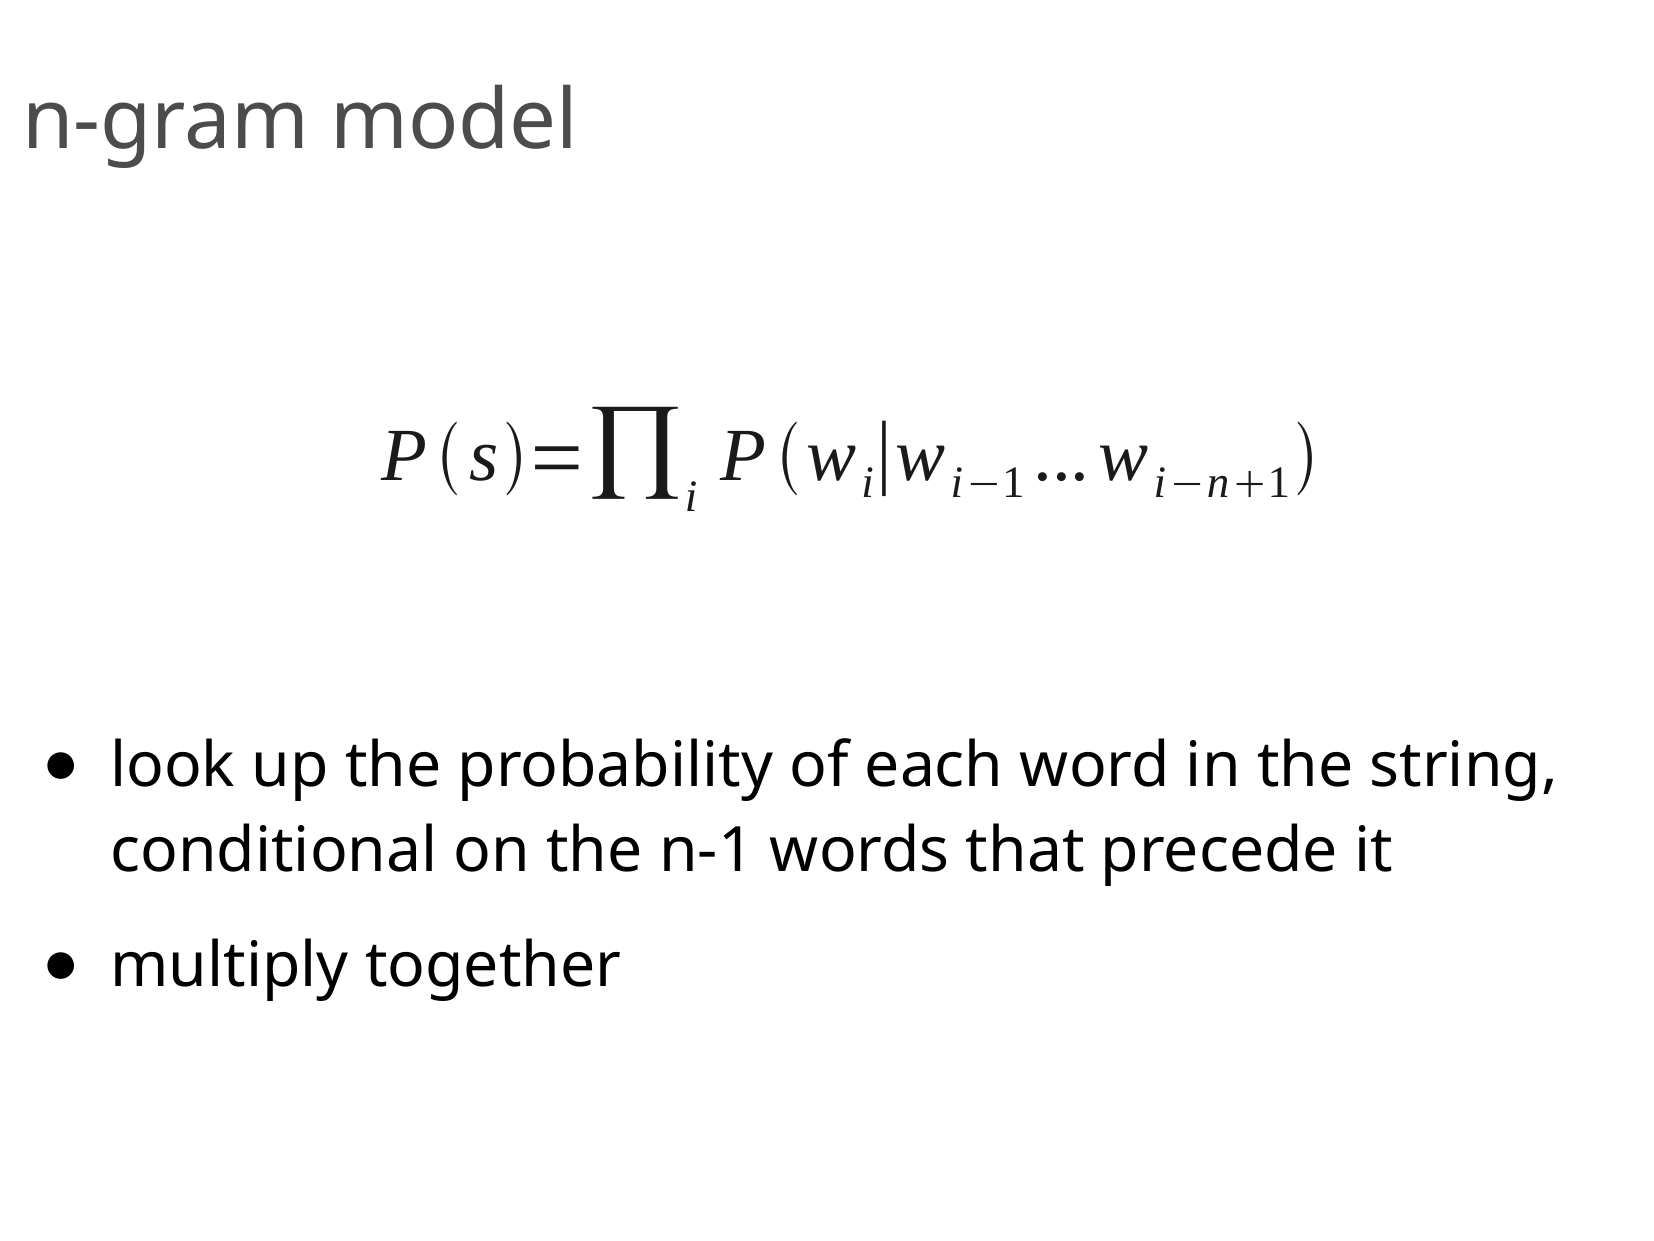

# n-gram model
look up the probability of each word in the string, conditional on the n-1 words that precede it
multiply together